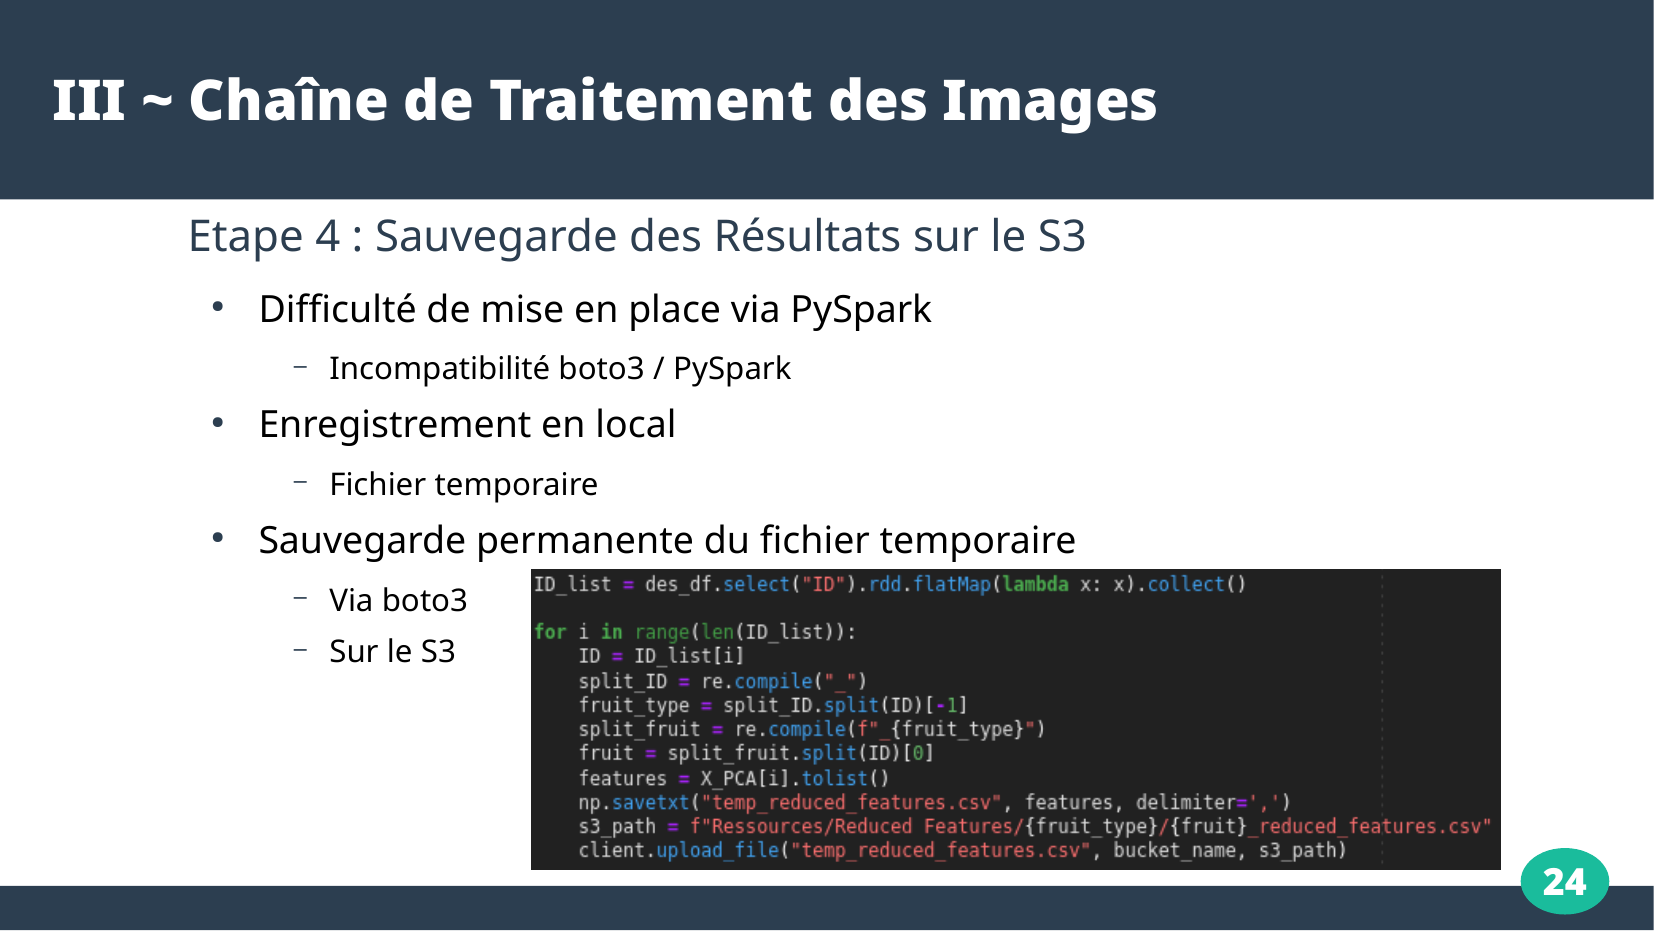

# III ~ Chaîne de Traitement des Images
Etape 4 : Sauvegarde des Résultats sur le S3
Difficulté de mise en place via PySpark
Incompatibilité boto3 / PySpark
Enregistrement en local
Fichier temporaire
Sauvegarde permanente du fichier temporaire
Via boto3
Sur le S3
24